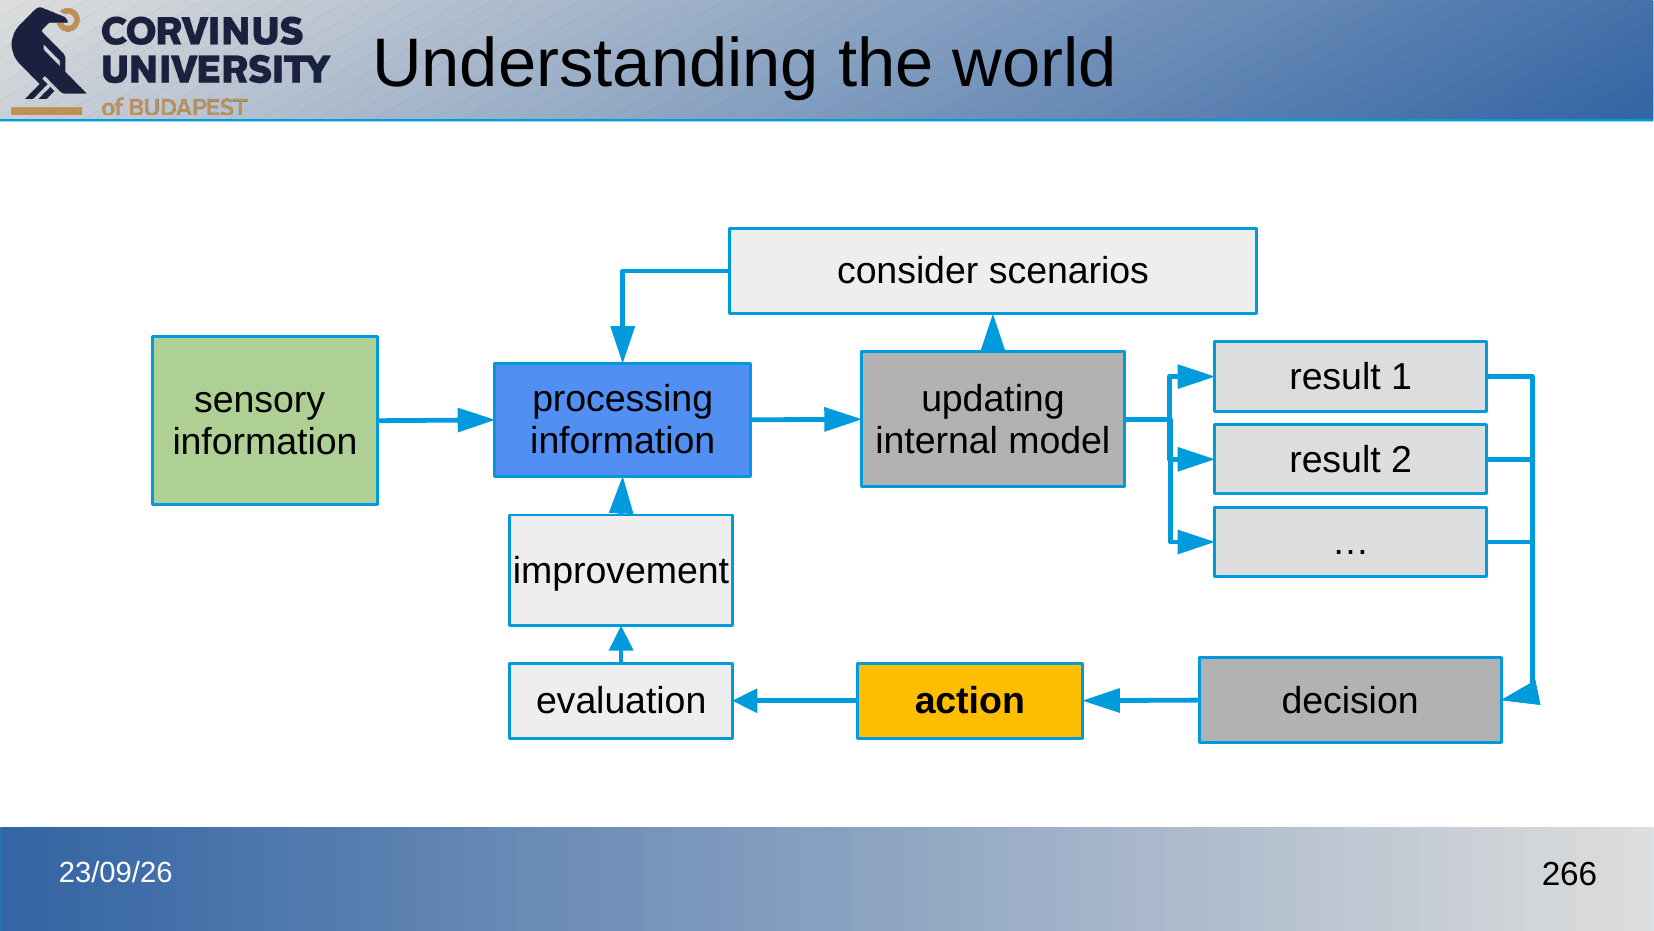

# Understanding the world
consider scenarios
sensory
information
result 1
updating
internal model
processing
information
result 2
 …
improvement
decision
evaluation
action